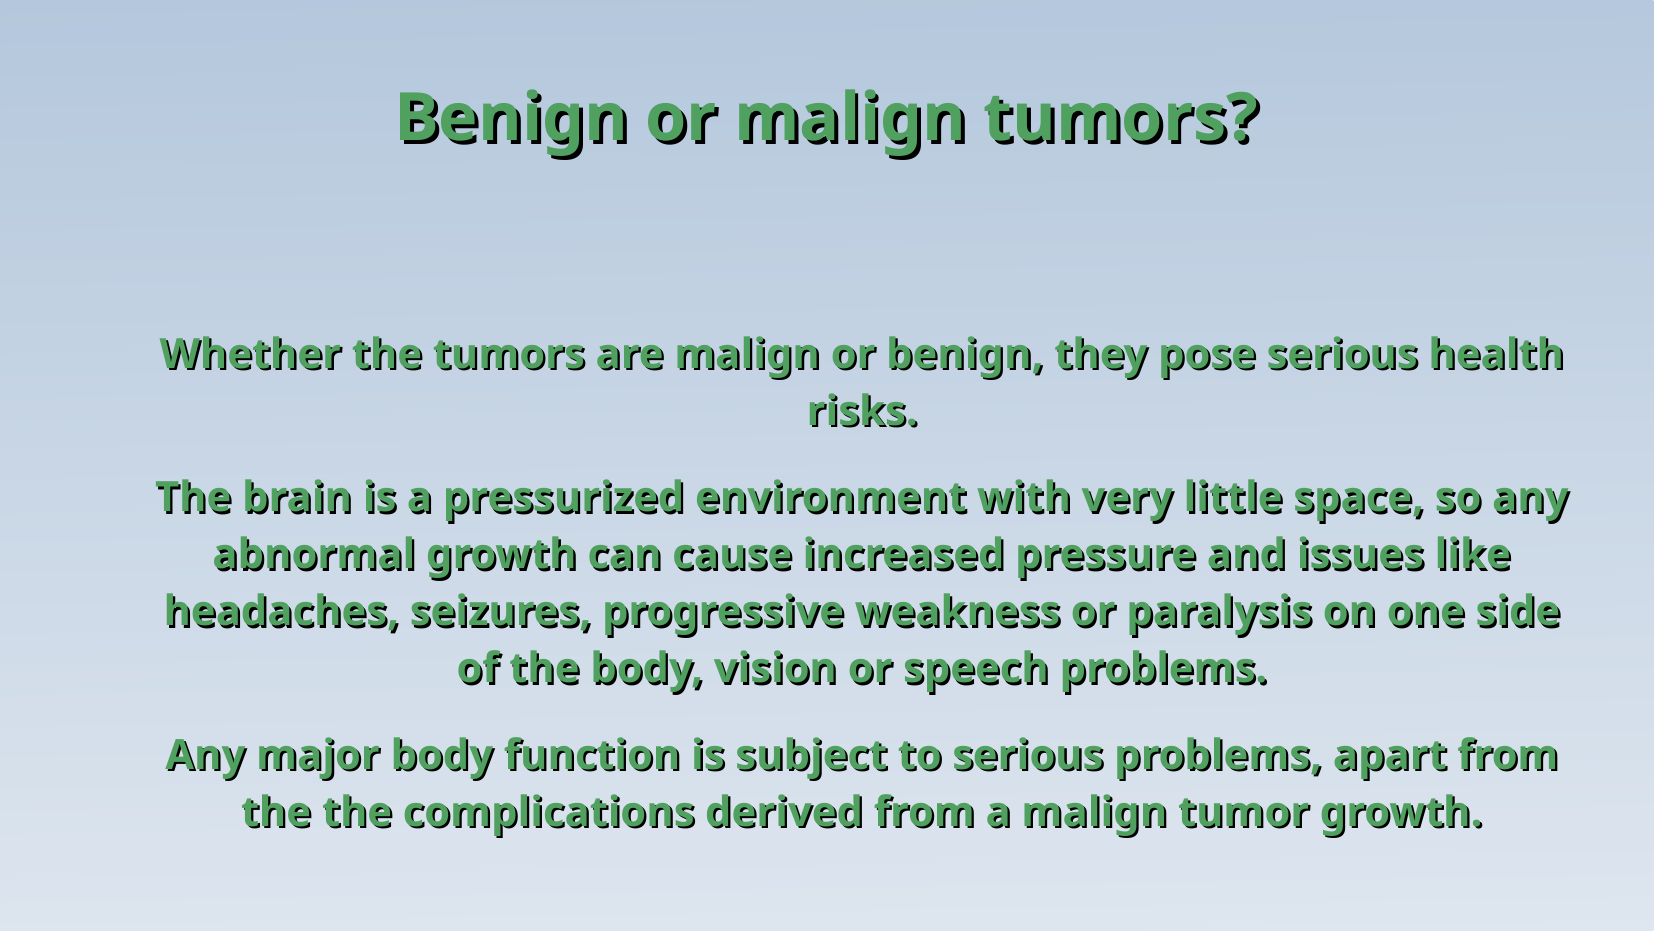

# Benign or malign tumors?
Whether the tumors are malign or benign, they pose serious health risks.
The brain is a pressurized environment with very little space, so any abnormal growth can cause increased pressure and issues like headaches, seizures, progressive weakness or paralysis on one side of the body, vision or speech problems.
Any major body function is subject to serious problems, apart from the the complications derived from a malign tumor growth.